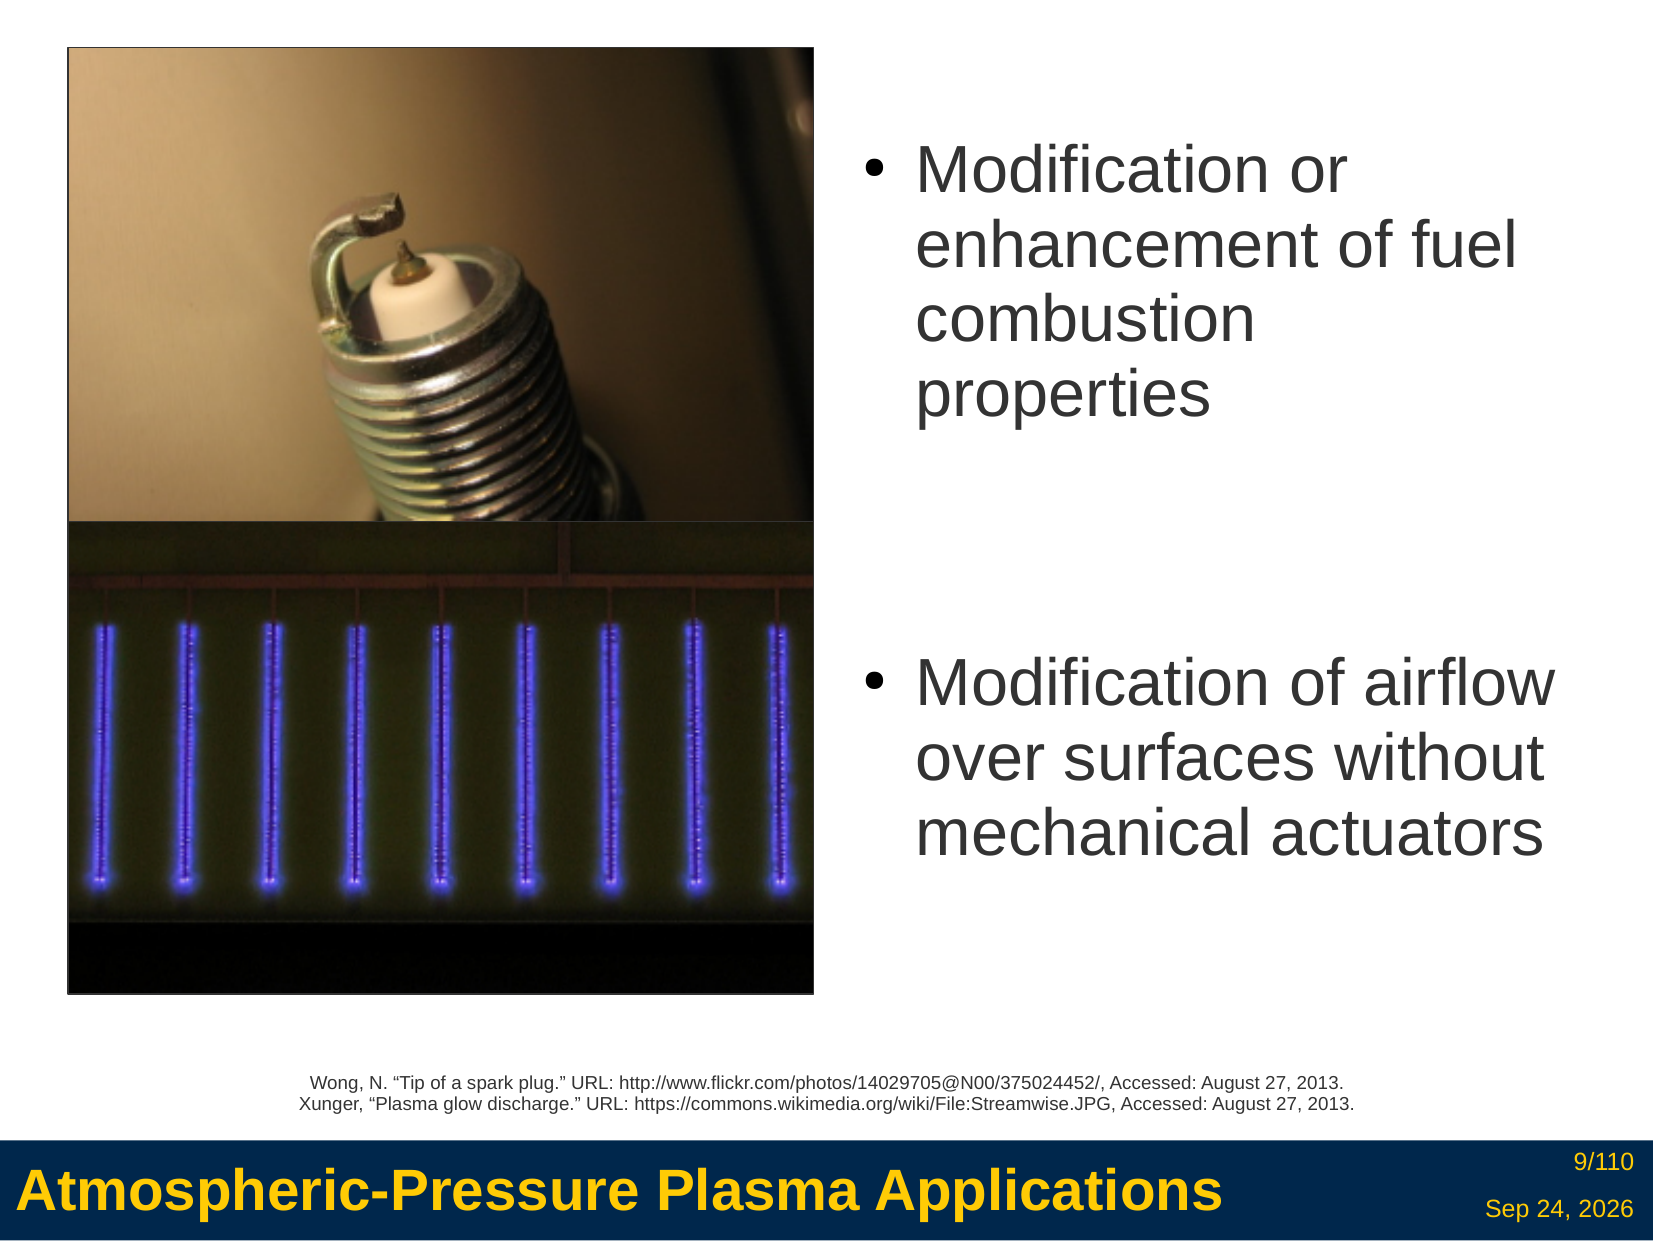

Modification or enhancement of fuel combustion properties
Modification of airflow over surfaces without mechanical actuators
Wong, N. “Tip of a spark plug.” URL: http://www.flickr.com/photos/14029705@N00/375024452/, Accessed: August 27, 2013.
Xunger, “Plasma glow discharge.” URL: https://commons.wikimedia.org/wiki/File:Streamwise.JPG, Accessed: August 27, 2013.
# Atmospheric-Pressure Plasma Applications
9